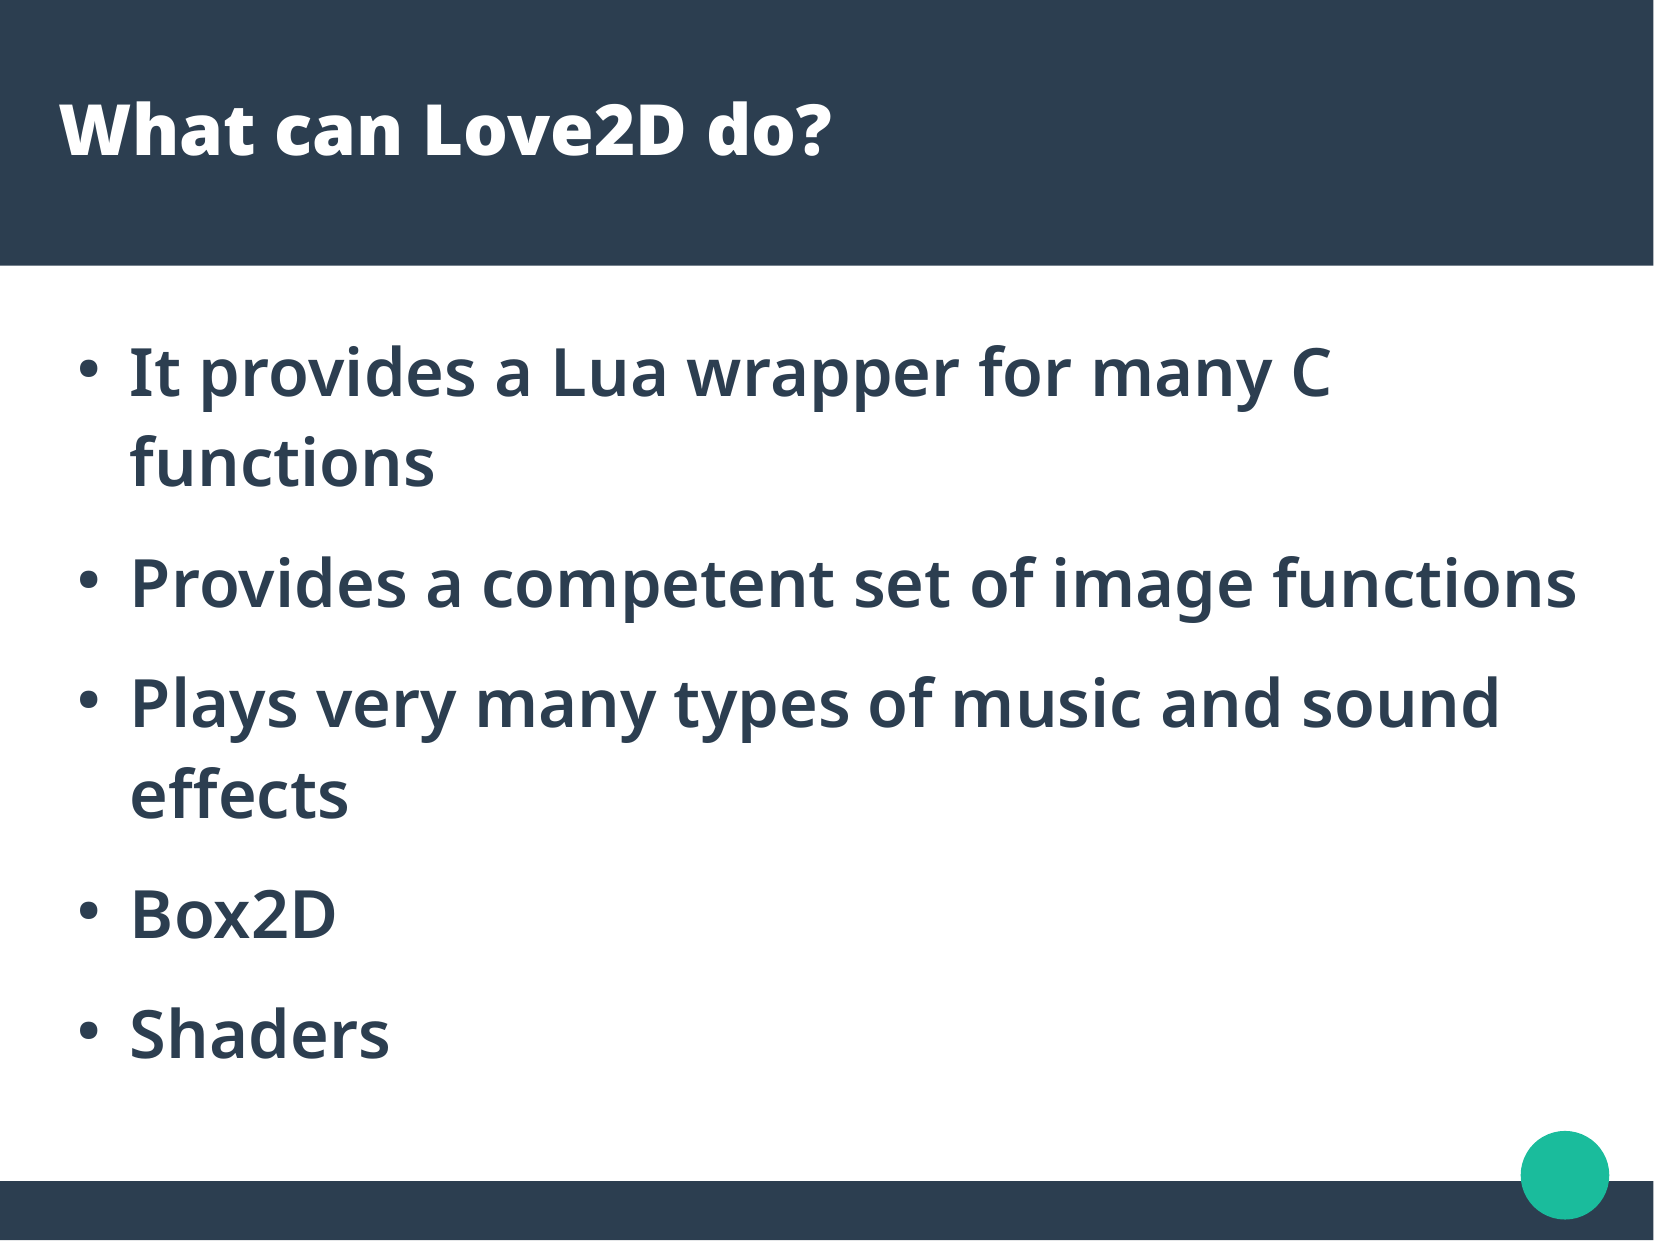

# What can Love2D do?
It provides a Lua wrapper for many C functions
Provides a competent set of image functions
Plays very many types of music and sound effects
Box2D
Shaders